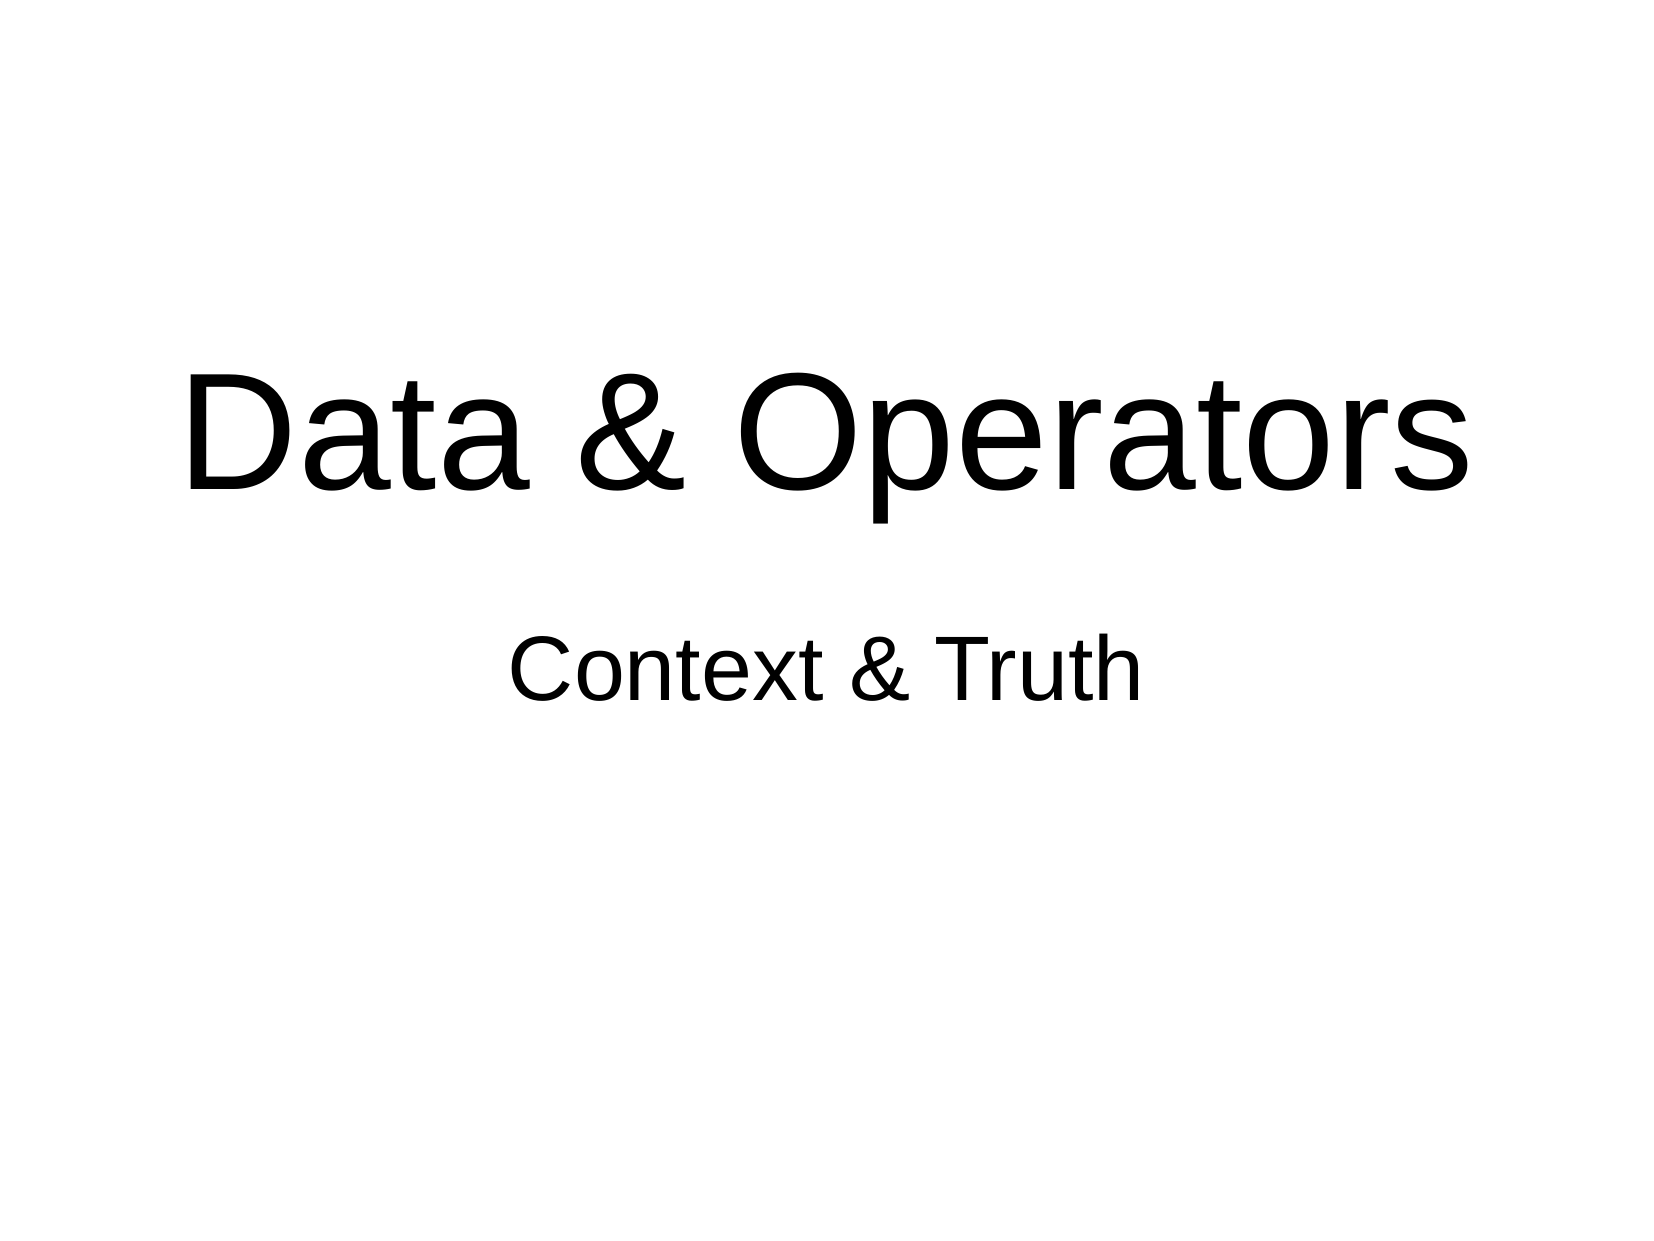

# Data & Operators
Context & Truth